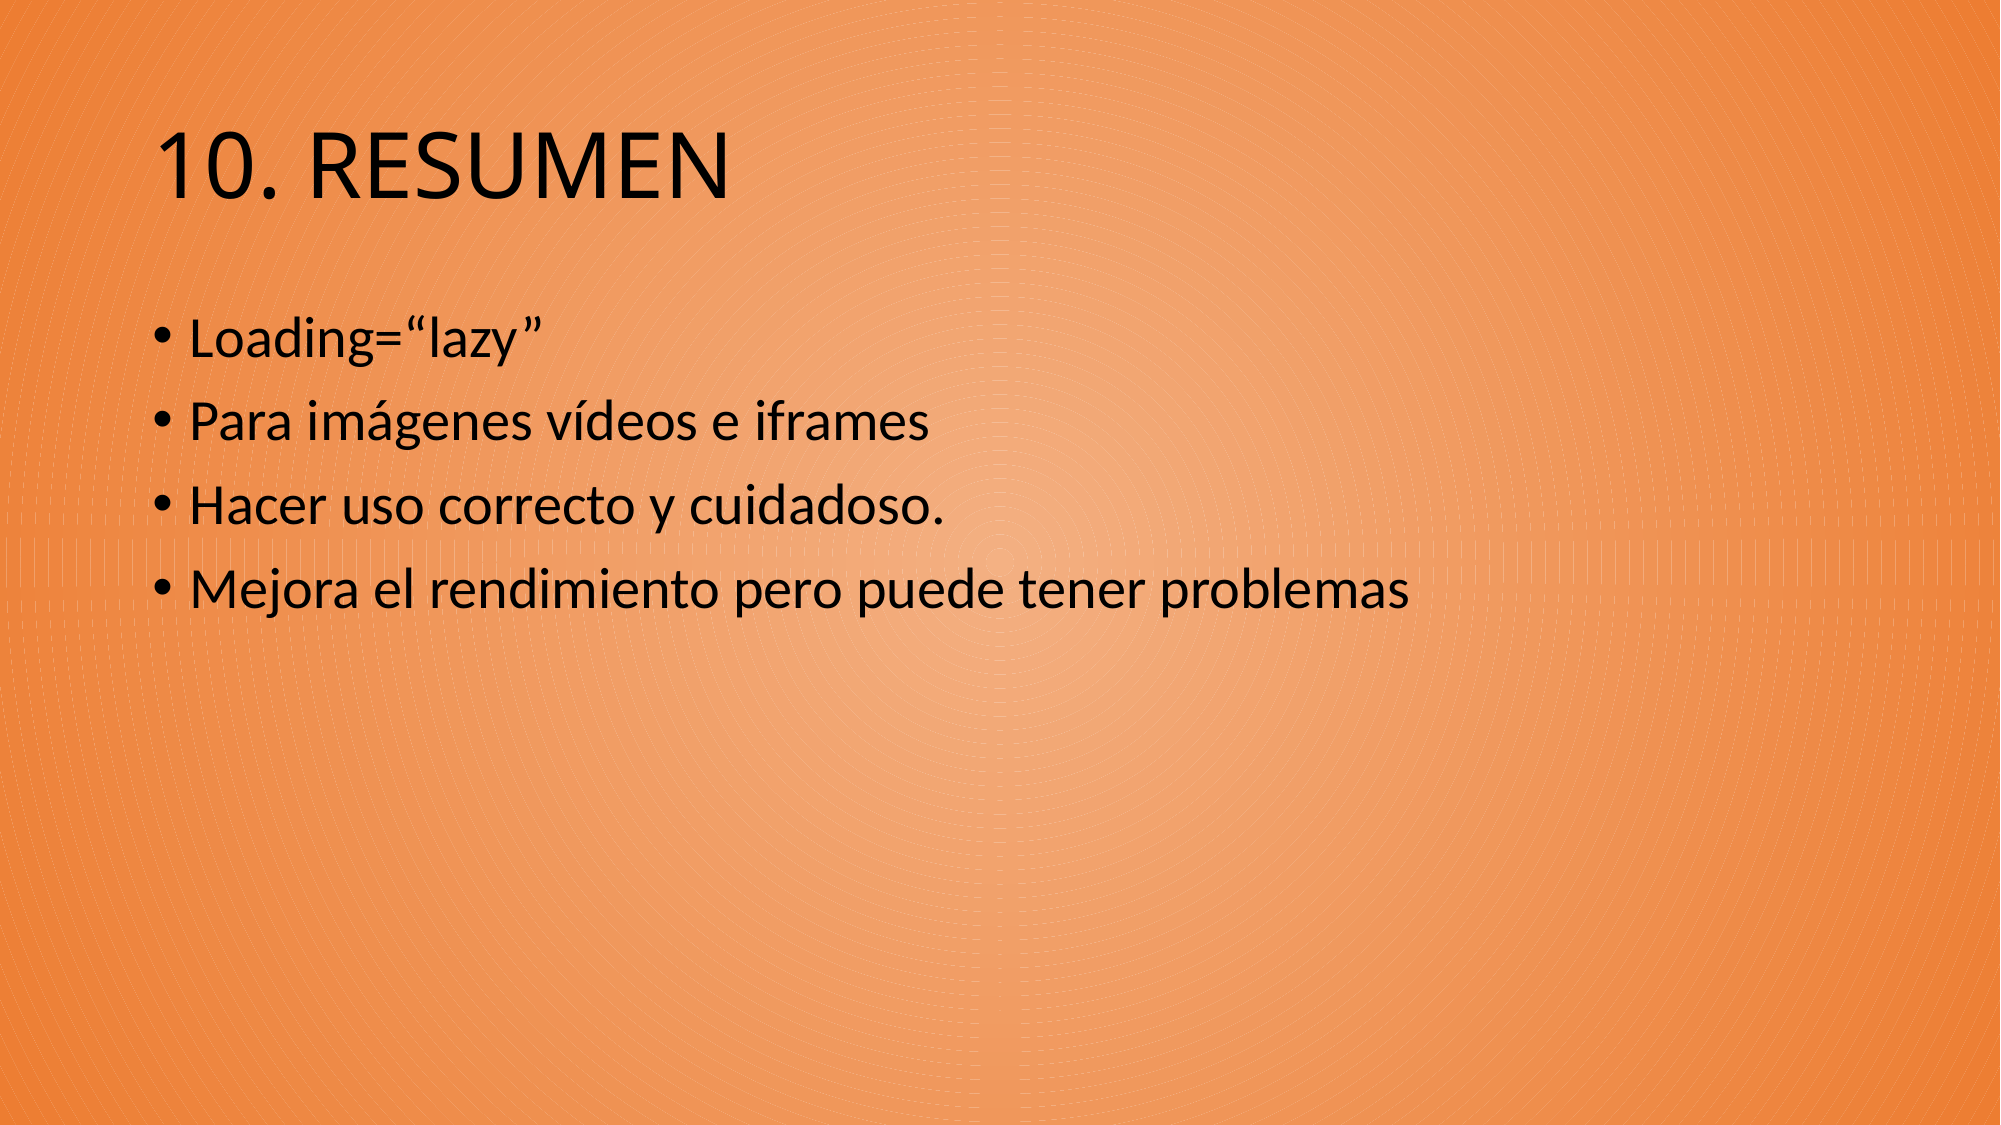

# 10. RESUMEN
Loading=“lazy”
Para imágenes vídeos e iframes
Hacer uso correcto y cuidadoso.
Mejora el rendimiento pero puede tener problemas